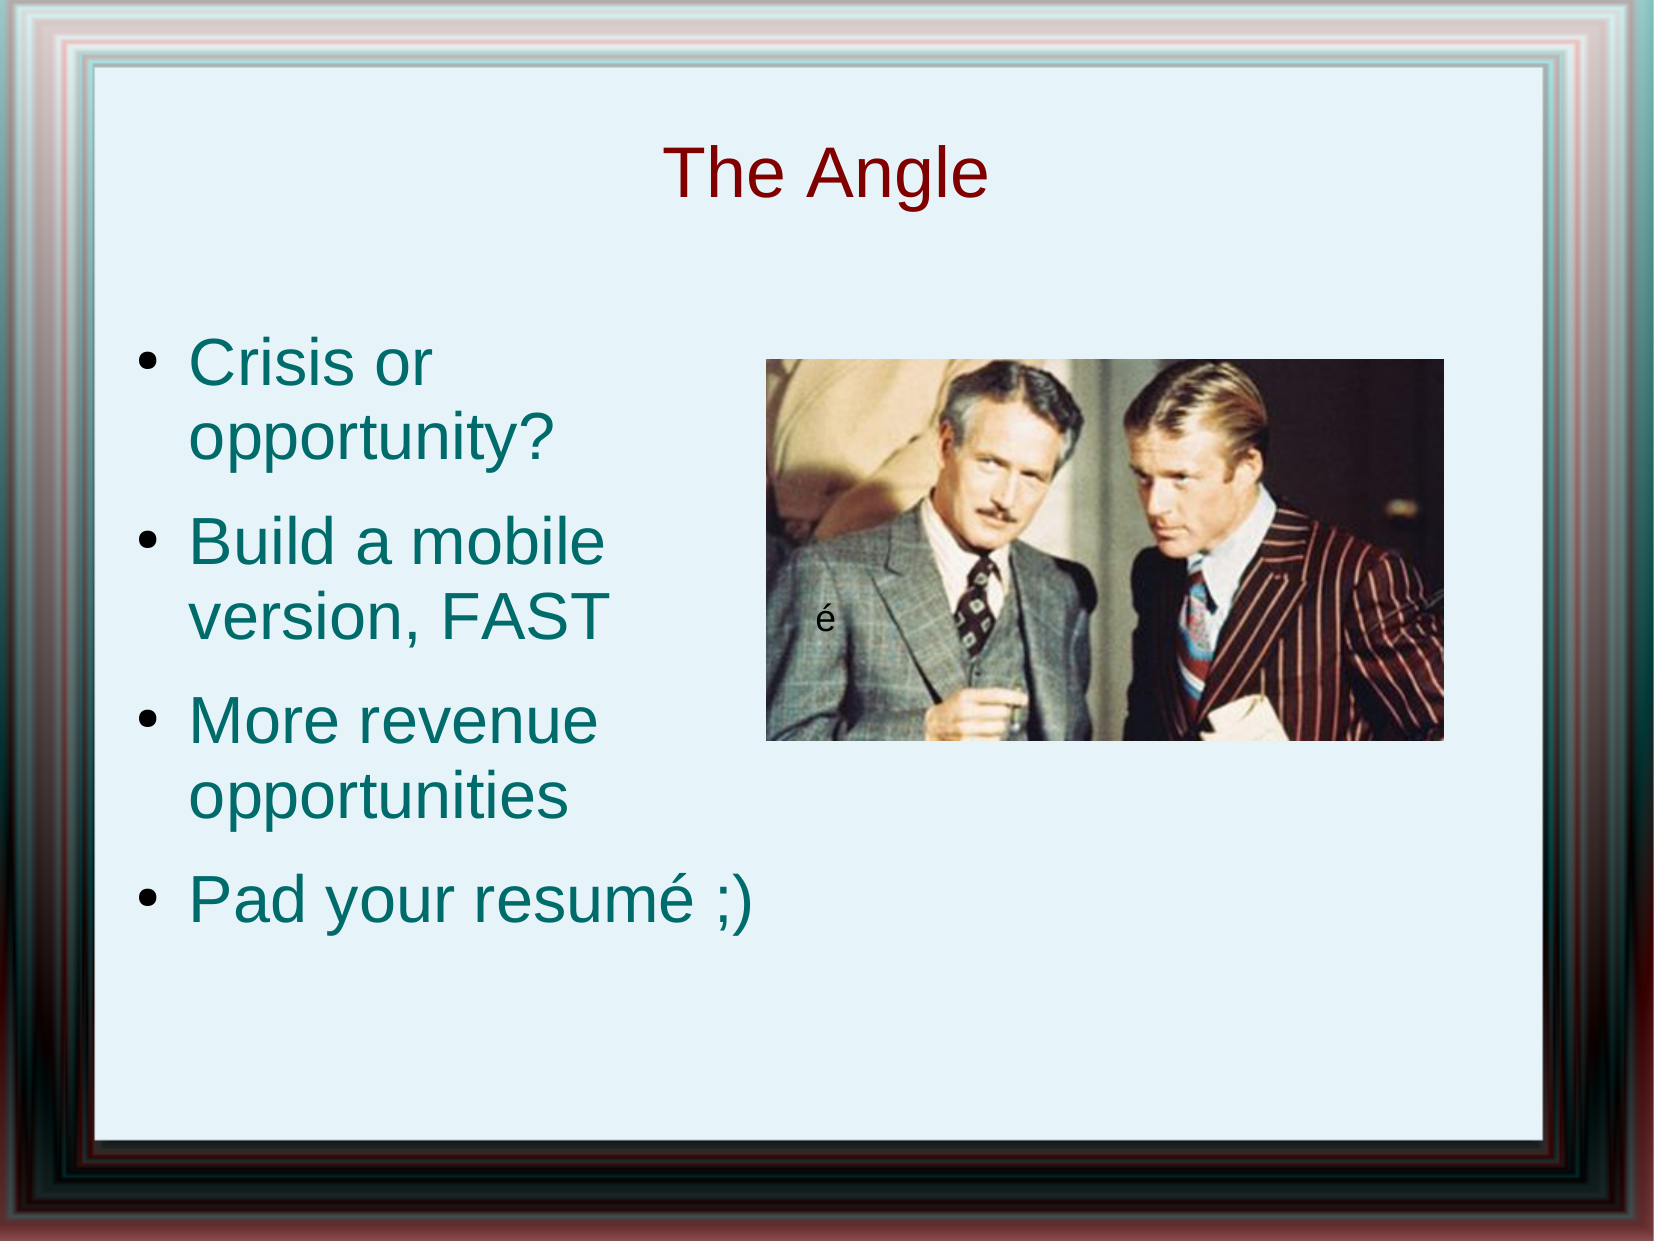

# The Angle
Crisis or opportunity?
Build a mobile version, FAST
More revenue opportunities
Pad your resumé ;)
é